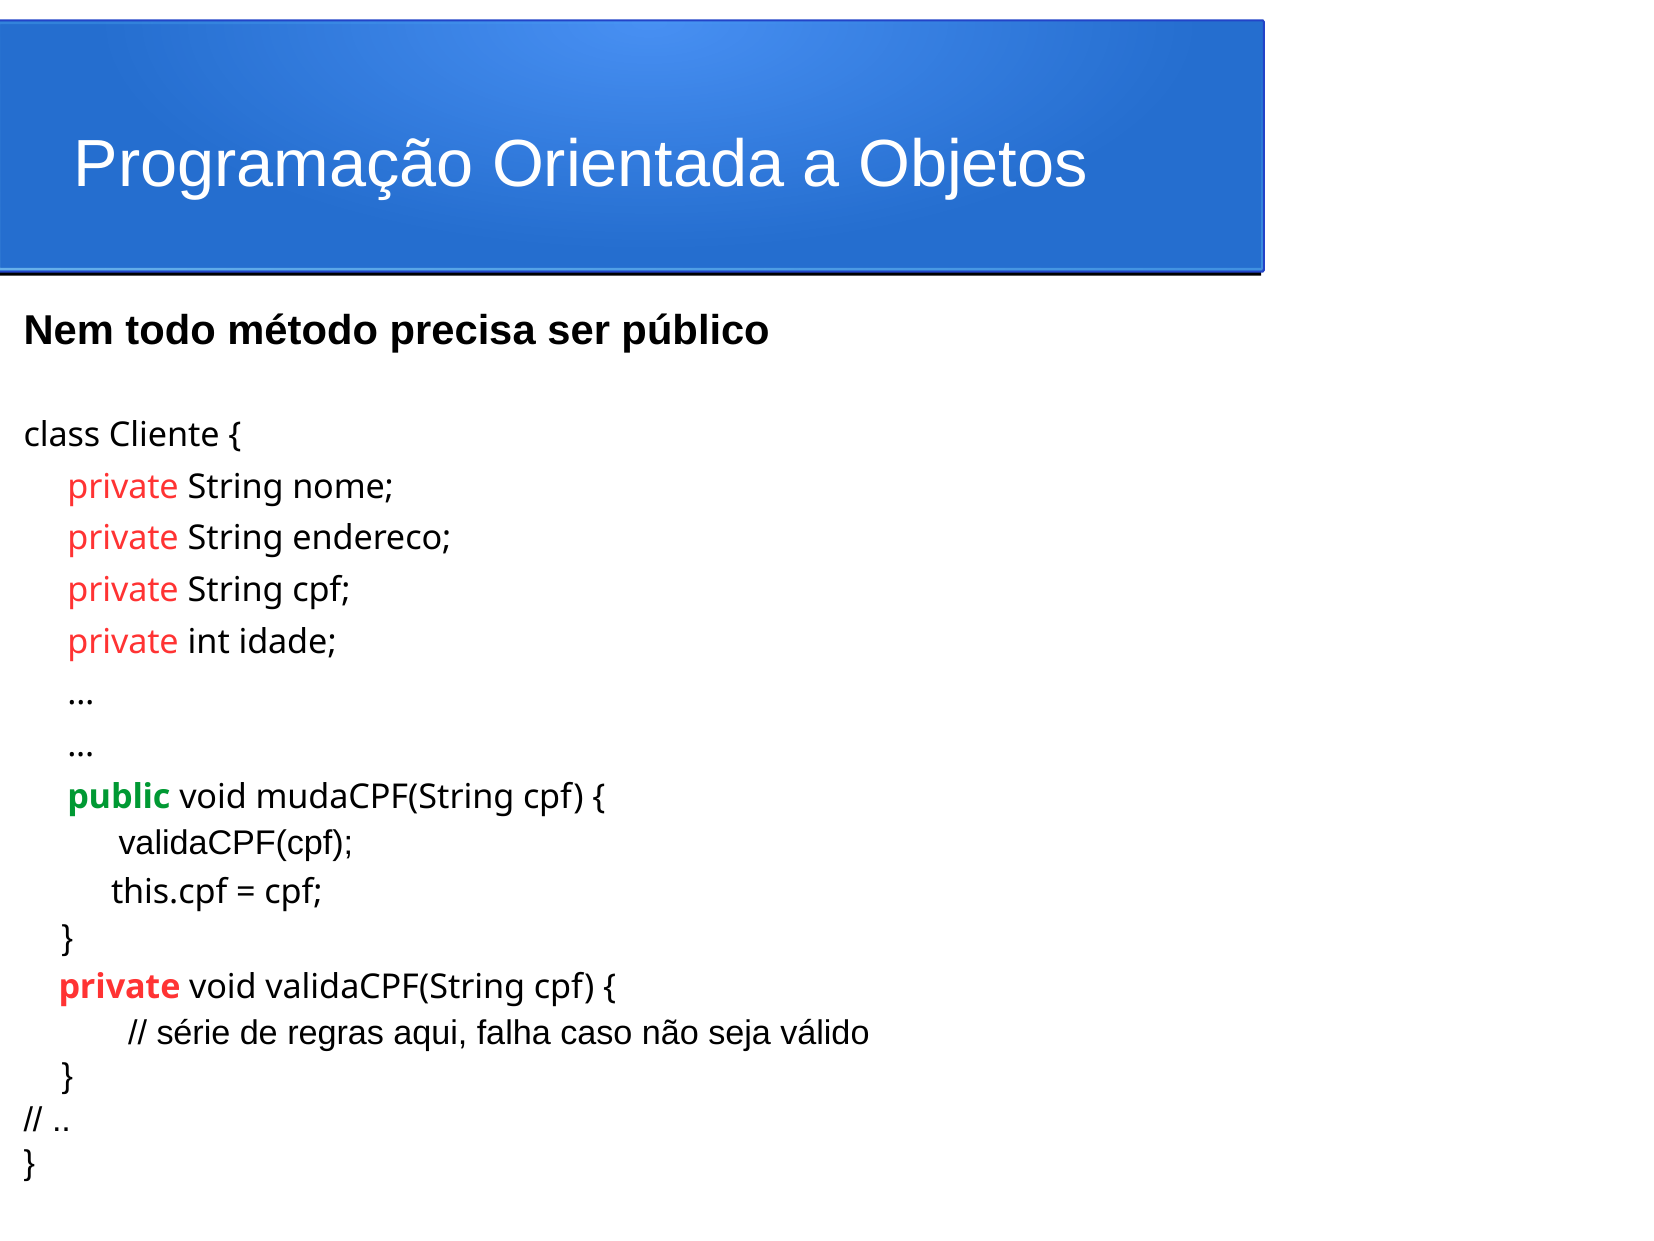

Programação Orientada a Objetos
# Nem todo método precisa ser público
class Cliente {
 private String nome;
 private String endereco;
 private String cpf;
 private int idade;
 …
 ...
 public void mudaCPF(String cpf) {
 validaCPF(cpf);
 this.cpf = cpf;
 }
 private void validaCPF(String cpf) {
 // série de regras aqui, falha caso não seja válido
 }
// ..
}